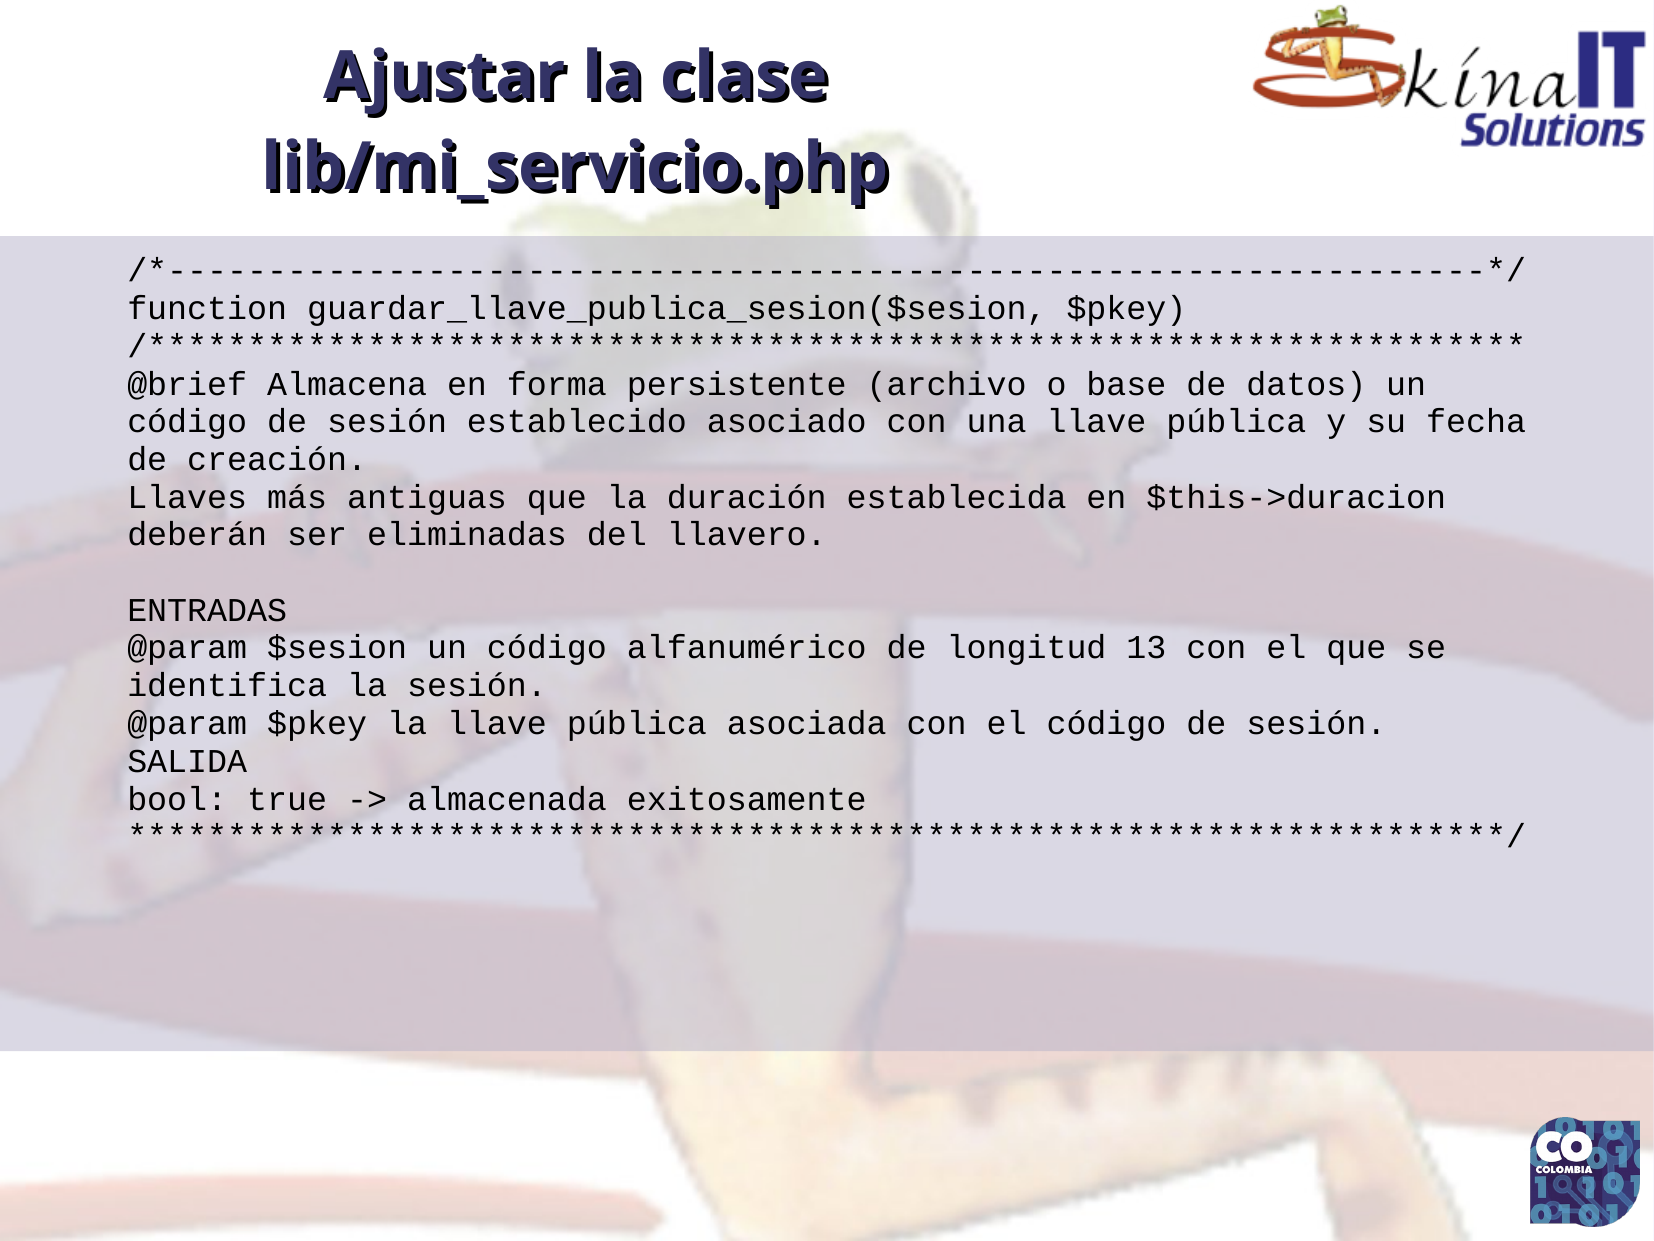

# Ajustar la clase lib/mi_servicio.php
 /*------------------------------------------------------------------*/
 function guardar_llave_publica_sesion($sesion, $pkey)
 /*********************************************************************
 @brief Almacena en forma persistente (archivo o base de datos) un
 código de sesión establecido asociado con una llave pública y su fecha
 de creación.
 Llaves más antiguas que la duración establecida en $this->duracion
 deberán ser eliminadas del llavero.
 ENTRADAS
 @param $sesion un código alfanumérico de longitud 13 con el que se
 identifica la sesión.
 @param $pkey la llave pública asociada con el código de sesión.
 SALIDA
 bool: true -> almacenada exitosamente
 *********************************************************************/